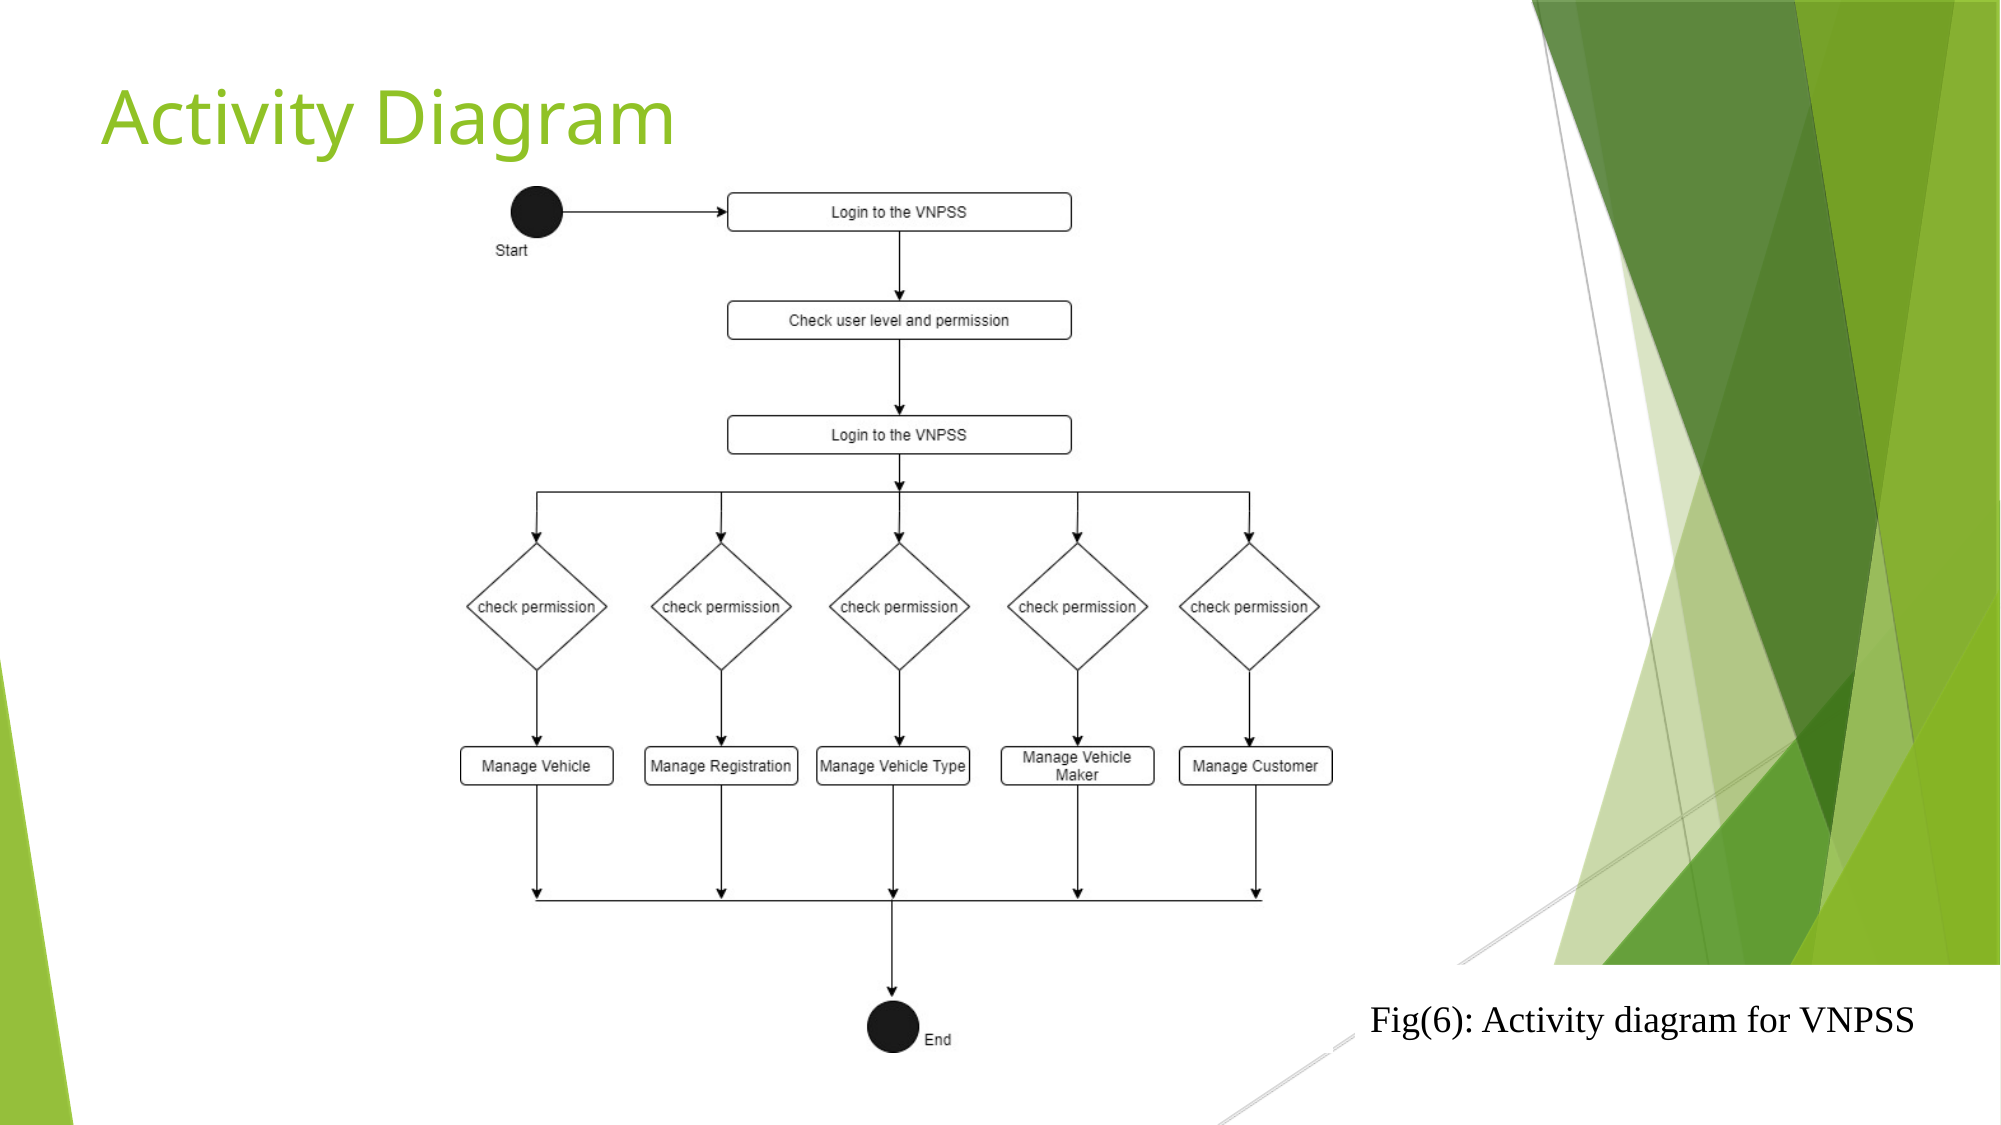

# Activity Diagram
Fig(6): Activity diagram for VNPSS